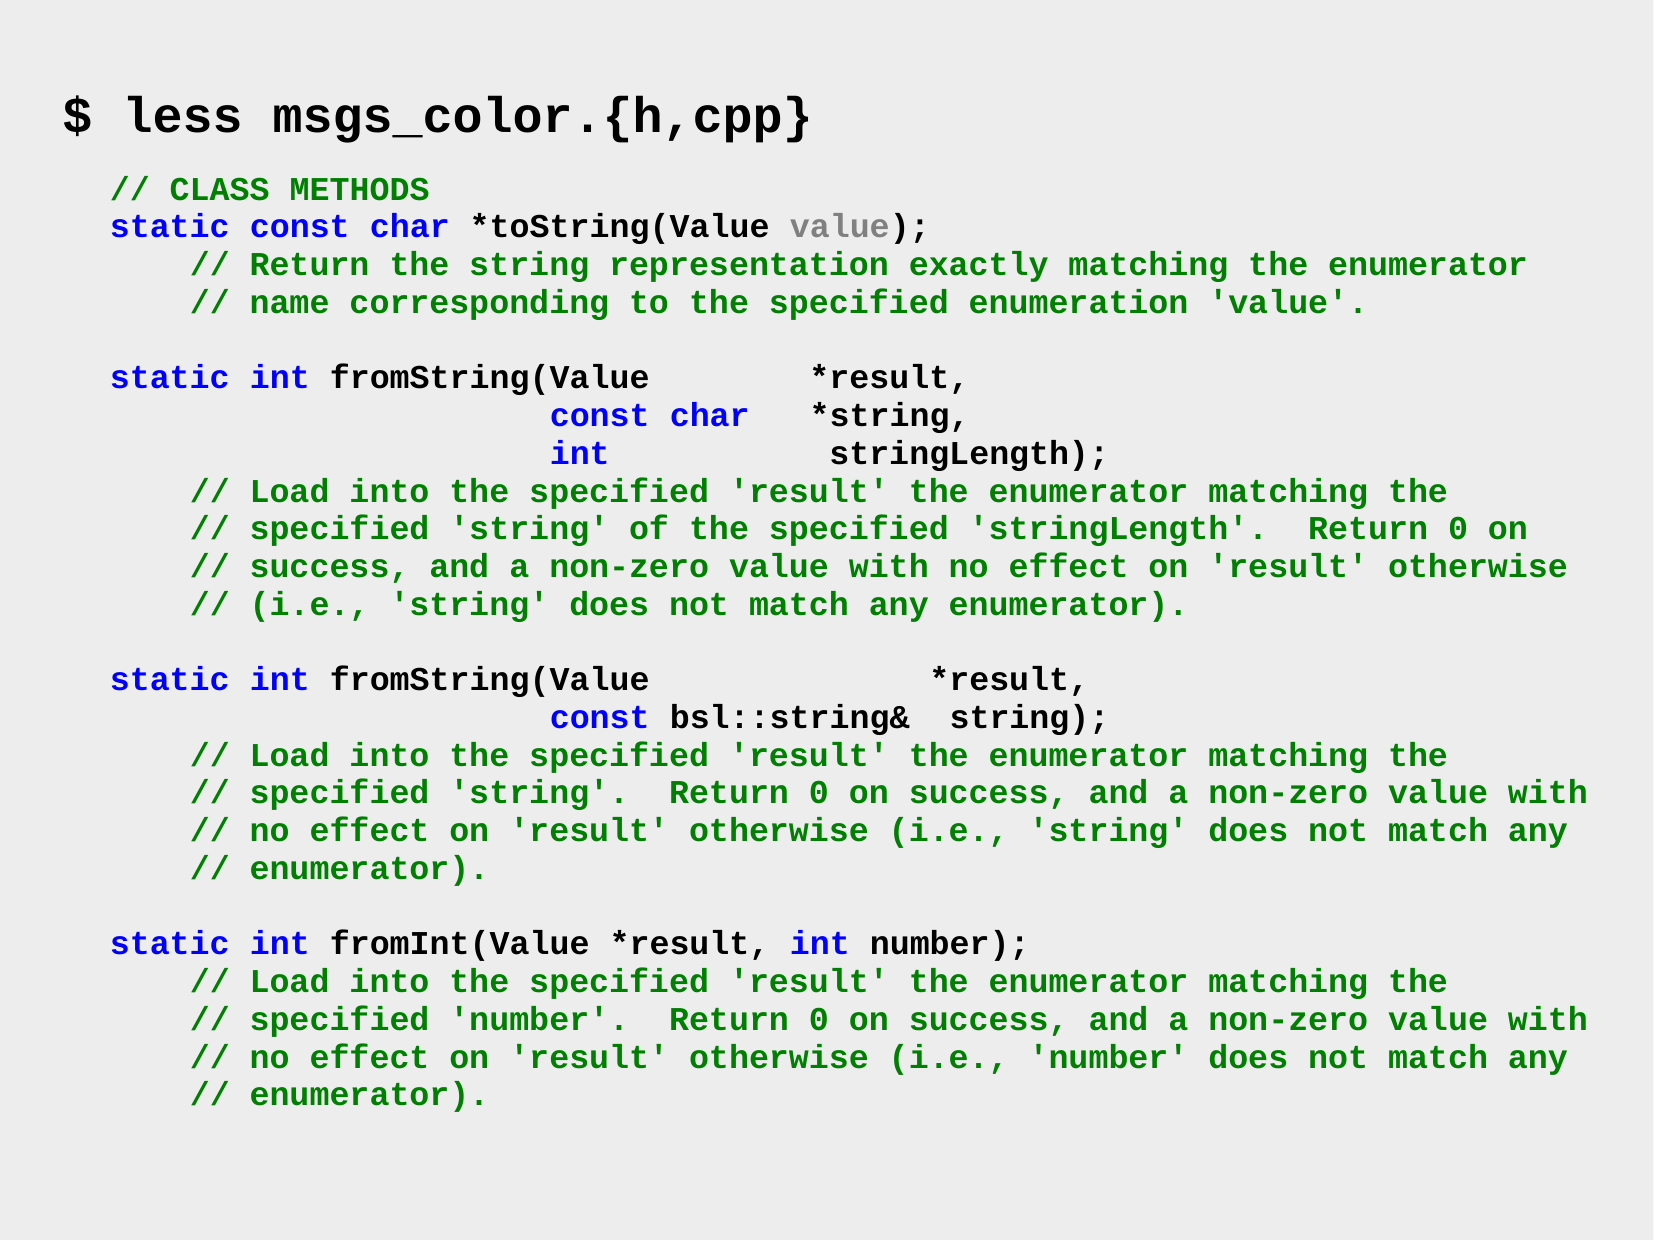

$ less msgs_color.{h,cpp}
 // CLASS METHODS
 static const char *toString(Value value);
 // Return the string representation exactly matching the enumerator
 // name corresponding to the specified enumeration 'value'.
 static int fromString(Value *result,
 const char *string,
 int stringLength);
 // Load into the specified 'result' the enumerator matching the
 // specified 'string' of the specified 'stringLength'. Return 0 on
 // success, and a non-zero value with no effect on 'result' otherwise
 // (i.e., 'string' does not match any enumerator).
 static int fromString(Value *result,
 const bsl::string& string);
 // Load into the specified 'result' the enumerator matching the
 // specified 'string'. Return 0 on success, and a non-zero value with
 // no effect on 'result' otherwise (i.e., 'string' does not match any
 // enumerator).
 static int fromInt(Value *result, int number);
 // Load into the specified 'result' the enumerator matching the
 // specified 'number'. Return 0 on success, and a non-zero value with
 // no effect on 'result' otherwise (i.e., 'number' does not match any
 // enumerator).